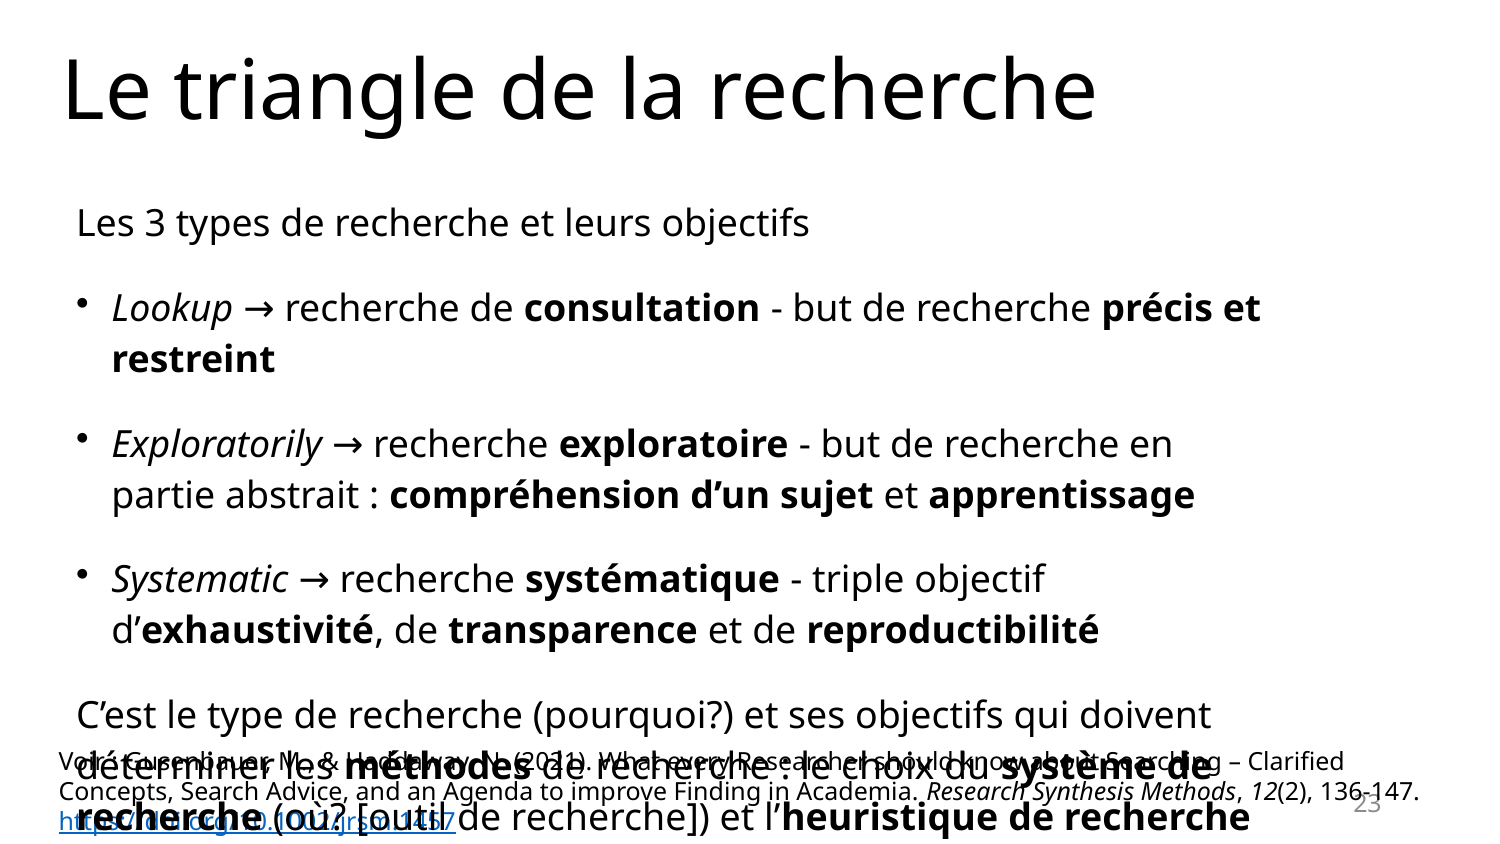

# Le triangle de la recherche
Les 3 types de recherche et leurs objectifs
Lookup → recherche de consultation - but de recherche précis et restreint
Exploratorily → recherche exploratoire - but de recherche en partie abstrait : compréhension d’un sujet et apprentissage
Systematic → recherche systématique - triple objectif d’exhaustivité, de transparence et de reproductibilité
C’est le type de recherche (pourquoi?) et ses objectifs qui doivent déterminer les méthodes de recherche : le choix du système de recherche (où? [outil de recherche]) et l’heuristique de recherche (comment? [mode de recherche]).
Voir : Gusenbauer, M., & Haddaway, N. (2021). What every Researcher should know about Searching – Clarified Concepts, Search Advice, and an Agenda to improve Finding in Academia. Research Synthesis Methods, 12(2), 136‑147. https://doi.org/10.1002/jrsm.1457
23